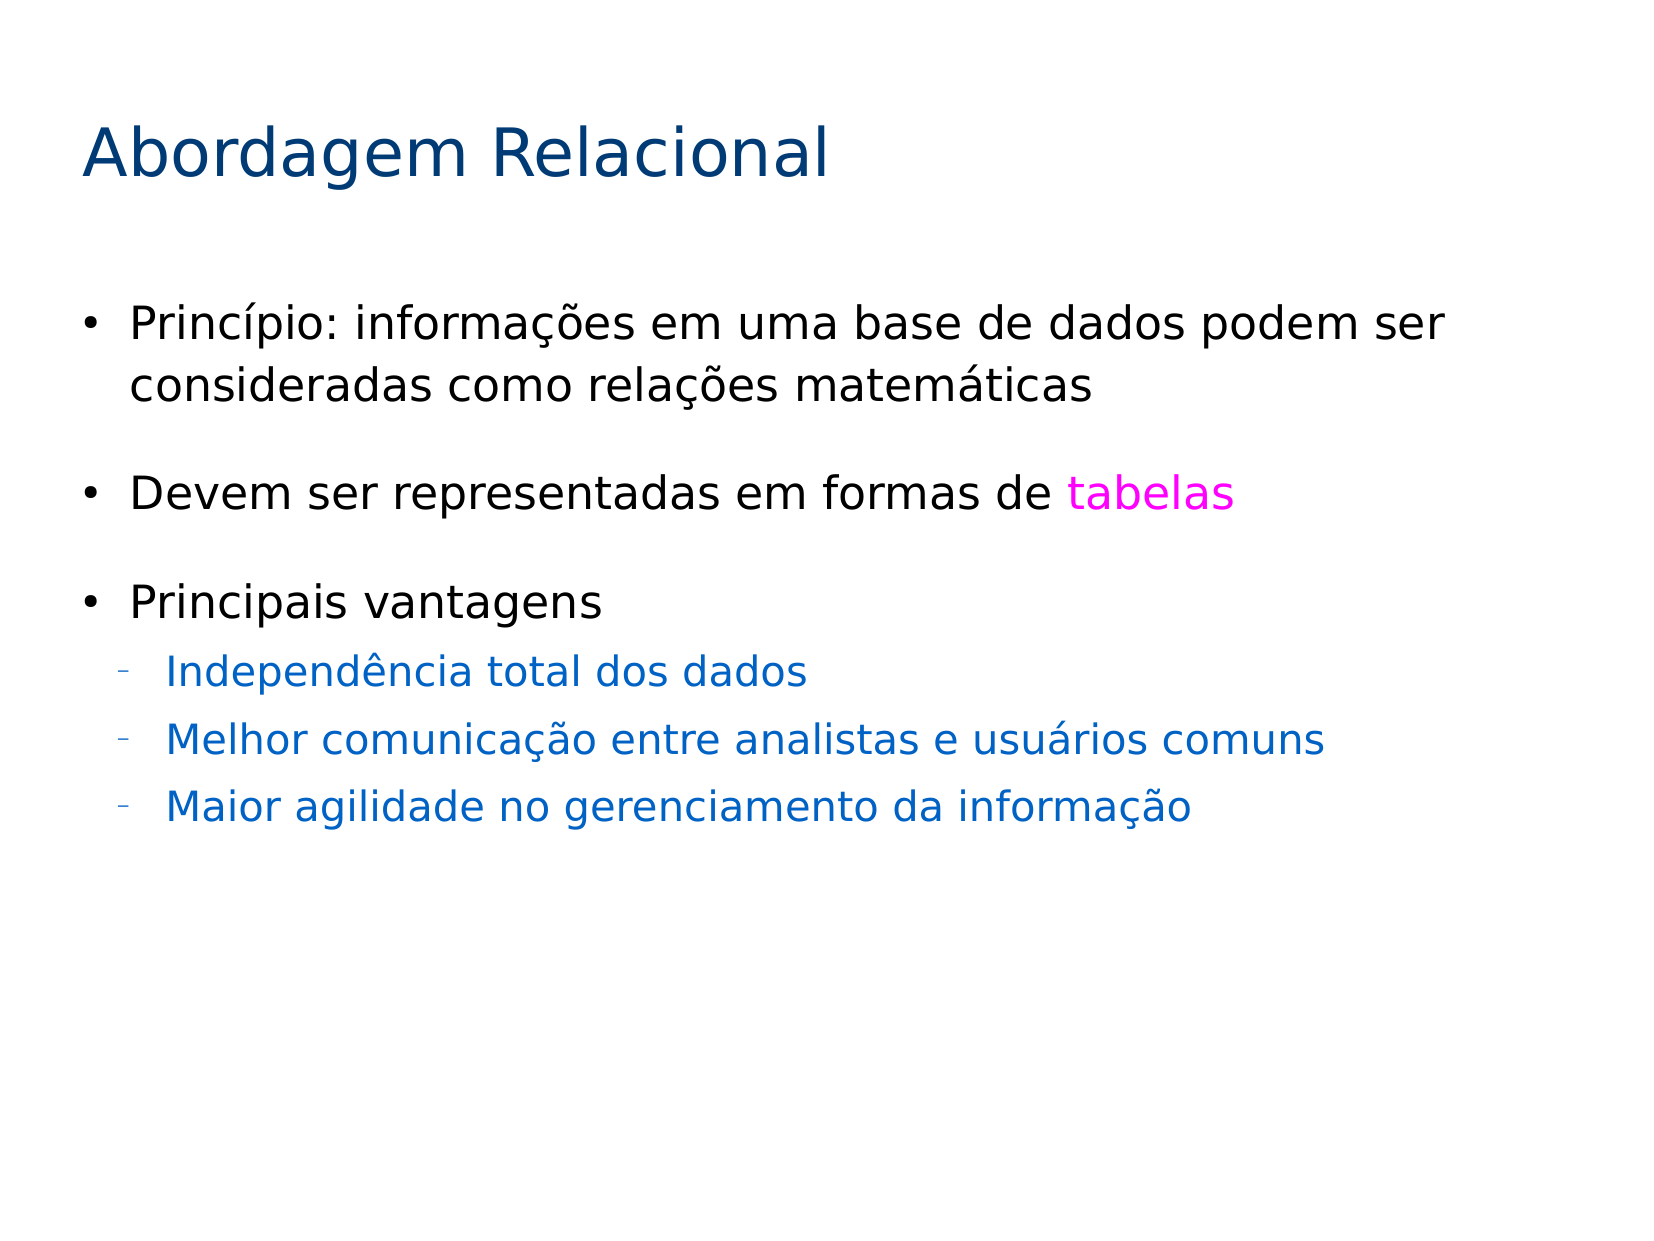

# Abordagem Relacional
Princípio: informações em uma base de dados podem ser consideradas como relações matemáticas
Devem ser representadas em formas de tabelas
Principais vantagens
Independência total dos dados
Melhor comunicação entre analistas e usuários comuns
Maior agilidade no gerenciamento da informação